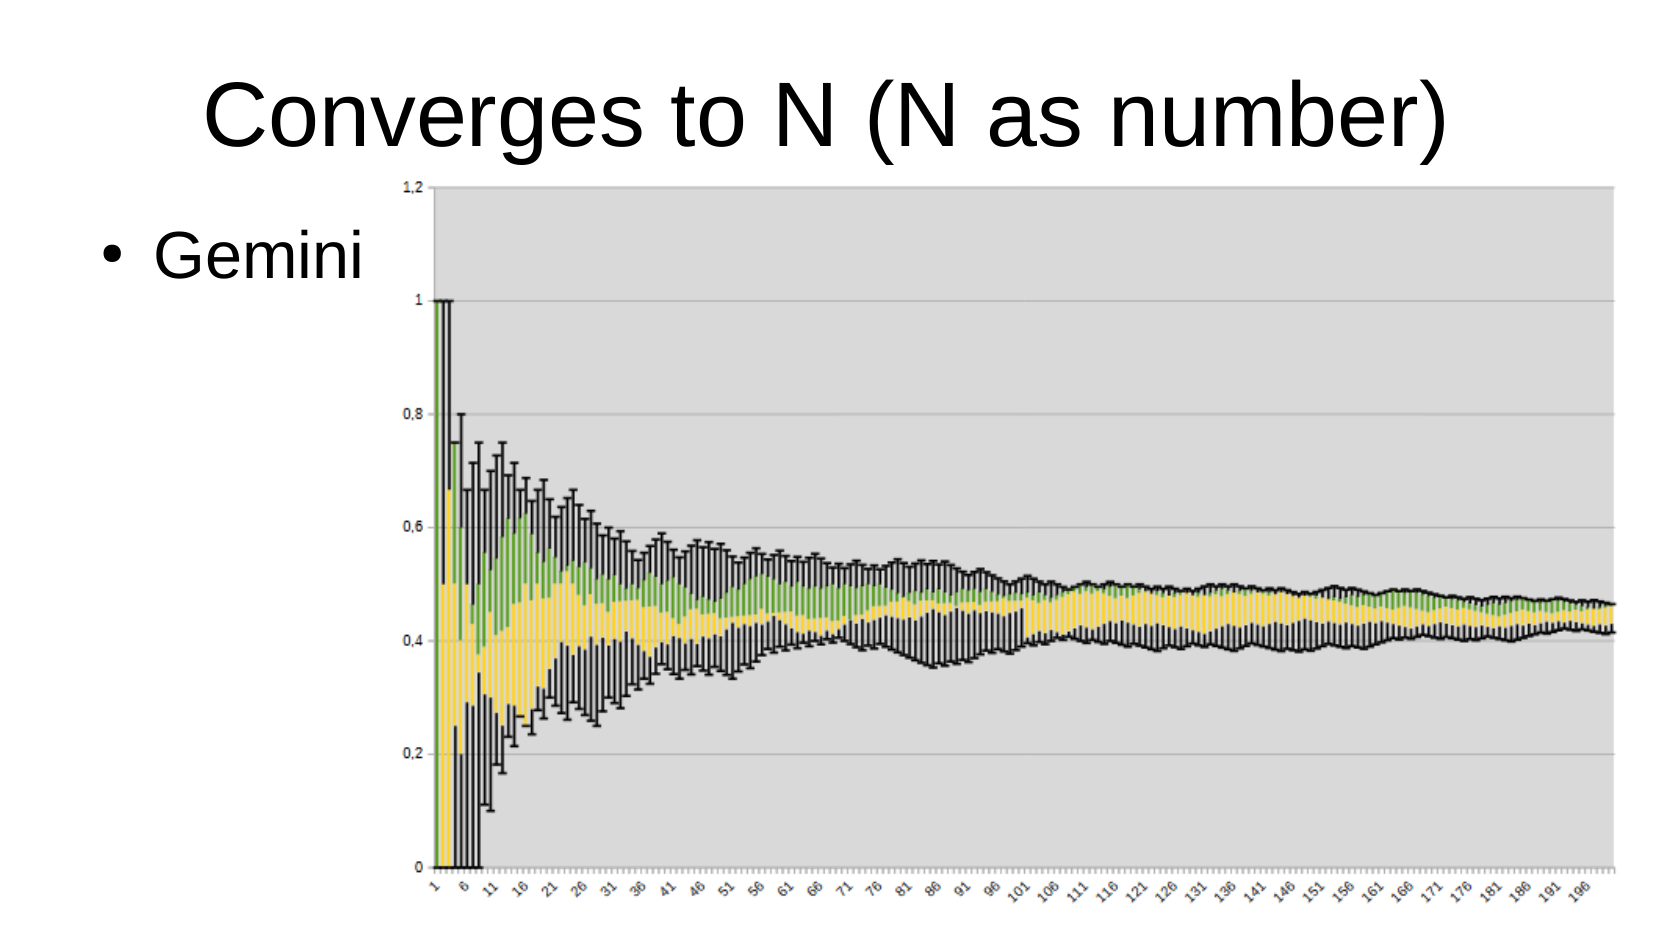

# Converges to N (N as number)
Gemini